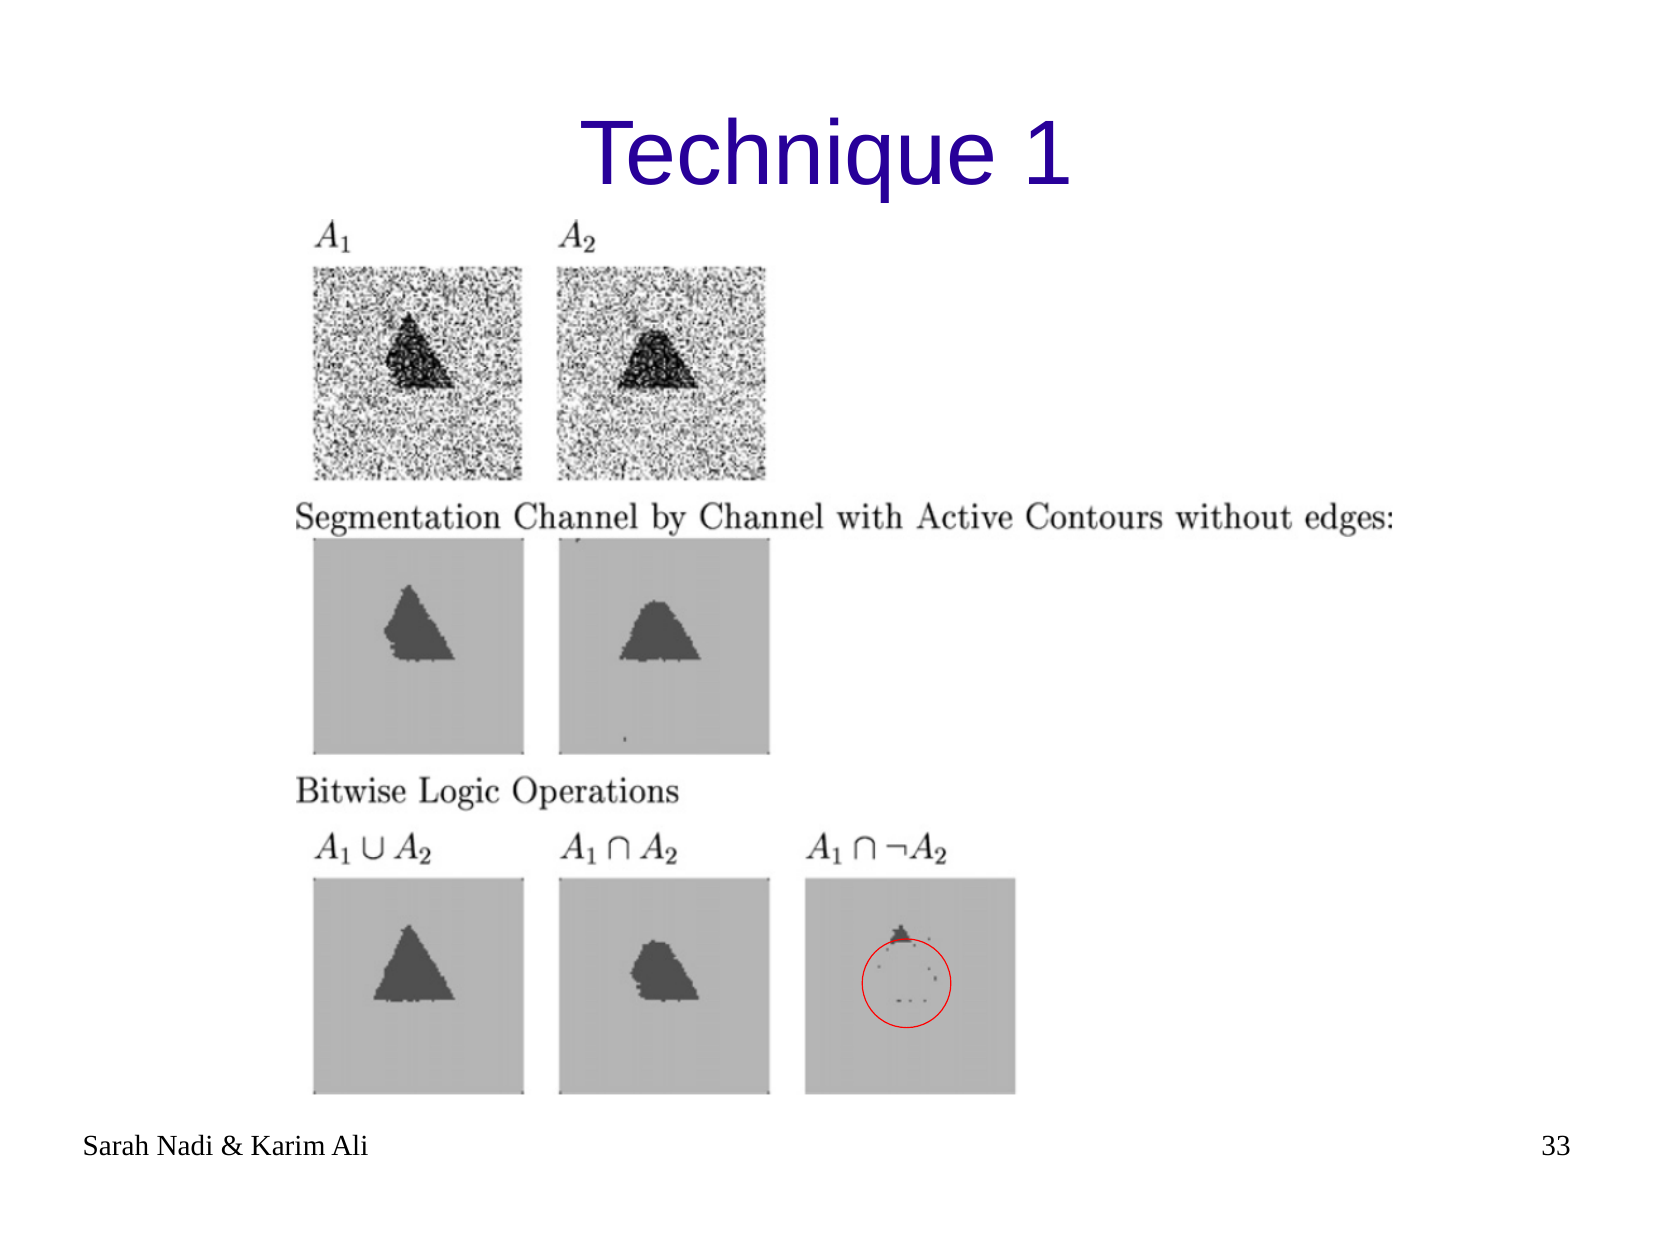

# Technique 1
Sarah Nadi & Karim Ali
33